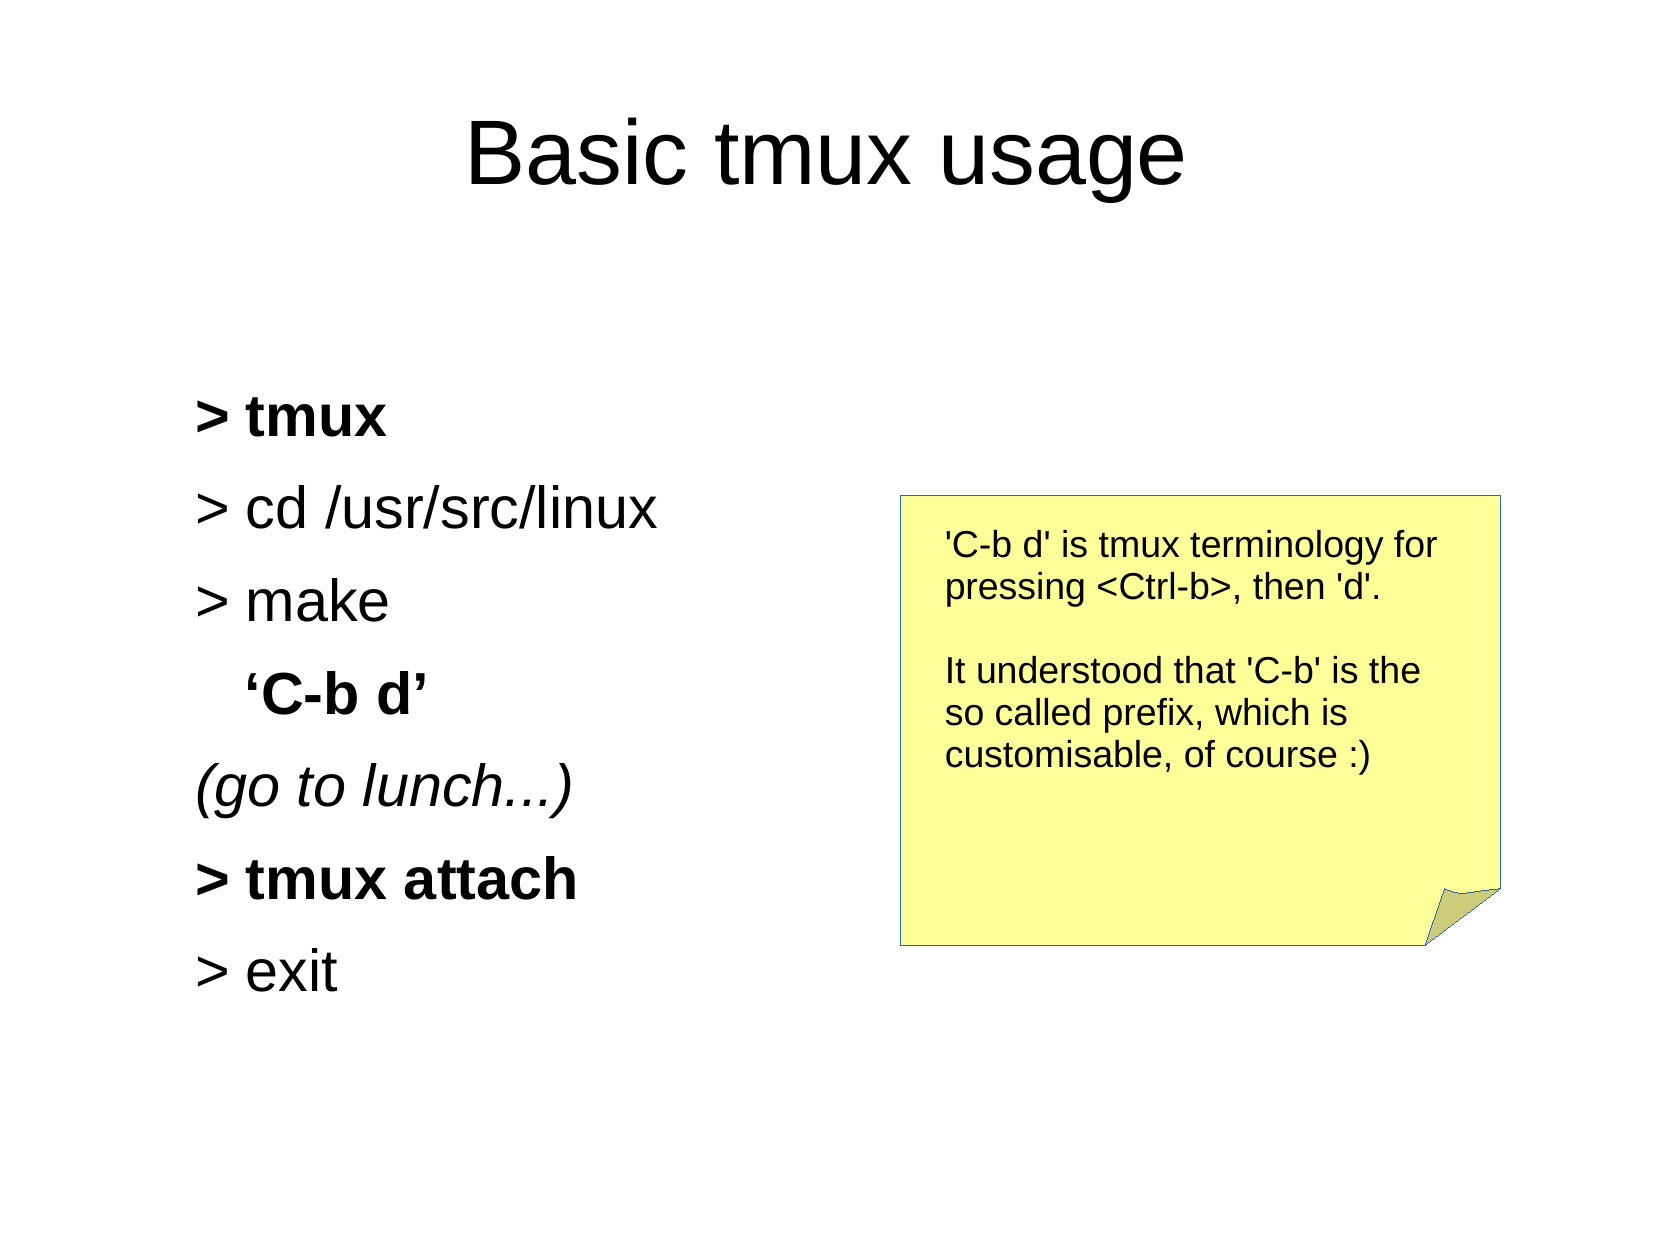

# Basic tmux usage
> tmux
> cd /usr/src/linux
> make
 ‘C-b d’
(go to lunch...)
> tmux attach
> exit
'C-b d' is tmux terminology for pressing <Ctrl-b>, then 'd'.
It understood that 'C-b' is the so called prefix, which is customisable, of course :)